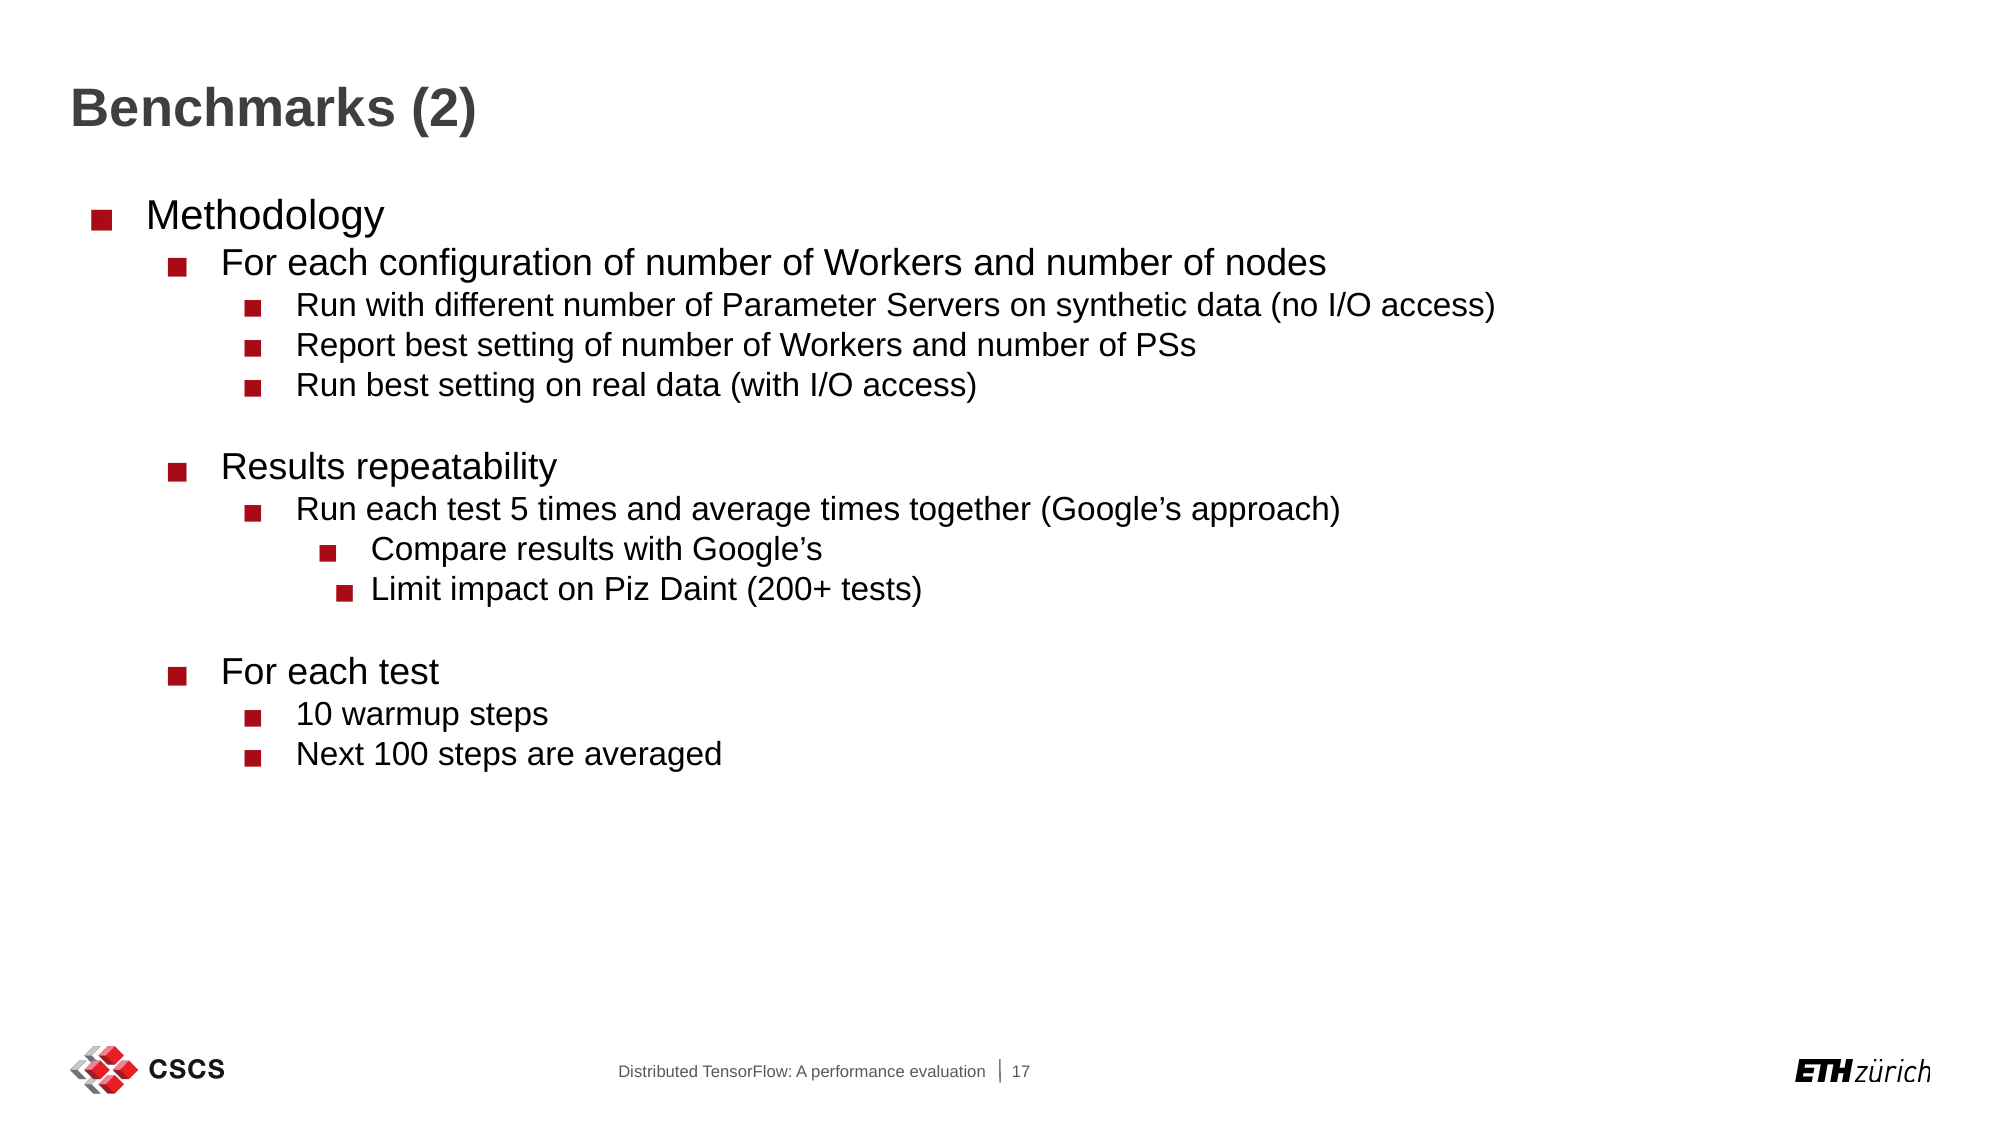

# Benchmarks (2)
Methodology
For each configuration of number of Workers and number of nodes
Run with different number of Parameter Servers on synthetic data (no I/O access)
Report best setting of number of Workers and number of PSs
Run best setting on real data (with I/O access)
Results repeatability
Run each test 5 times and average times together (Google’s approach)
Compare results with Google’s
Limit impact on Piz Daint (200+ tests)
For each test
10 warmup steps
Next 100 steps are averaged
Distributed TensorFlow: A performance evaluation